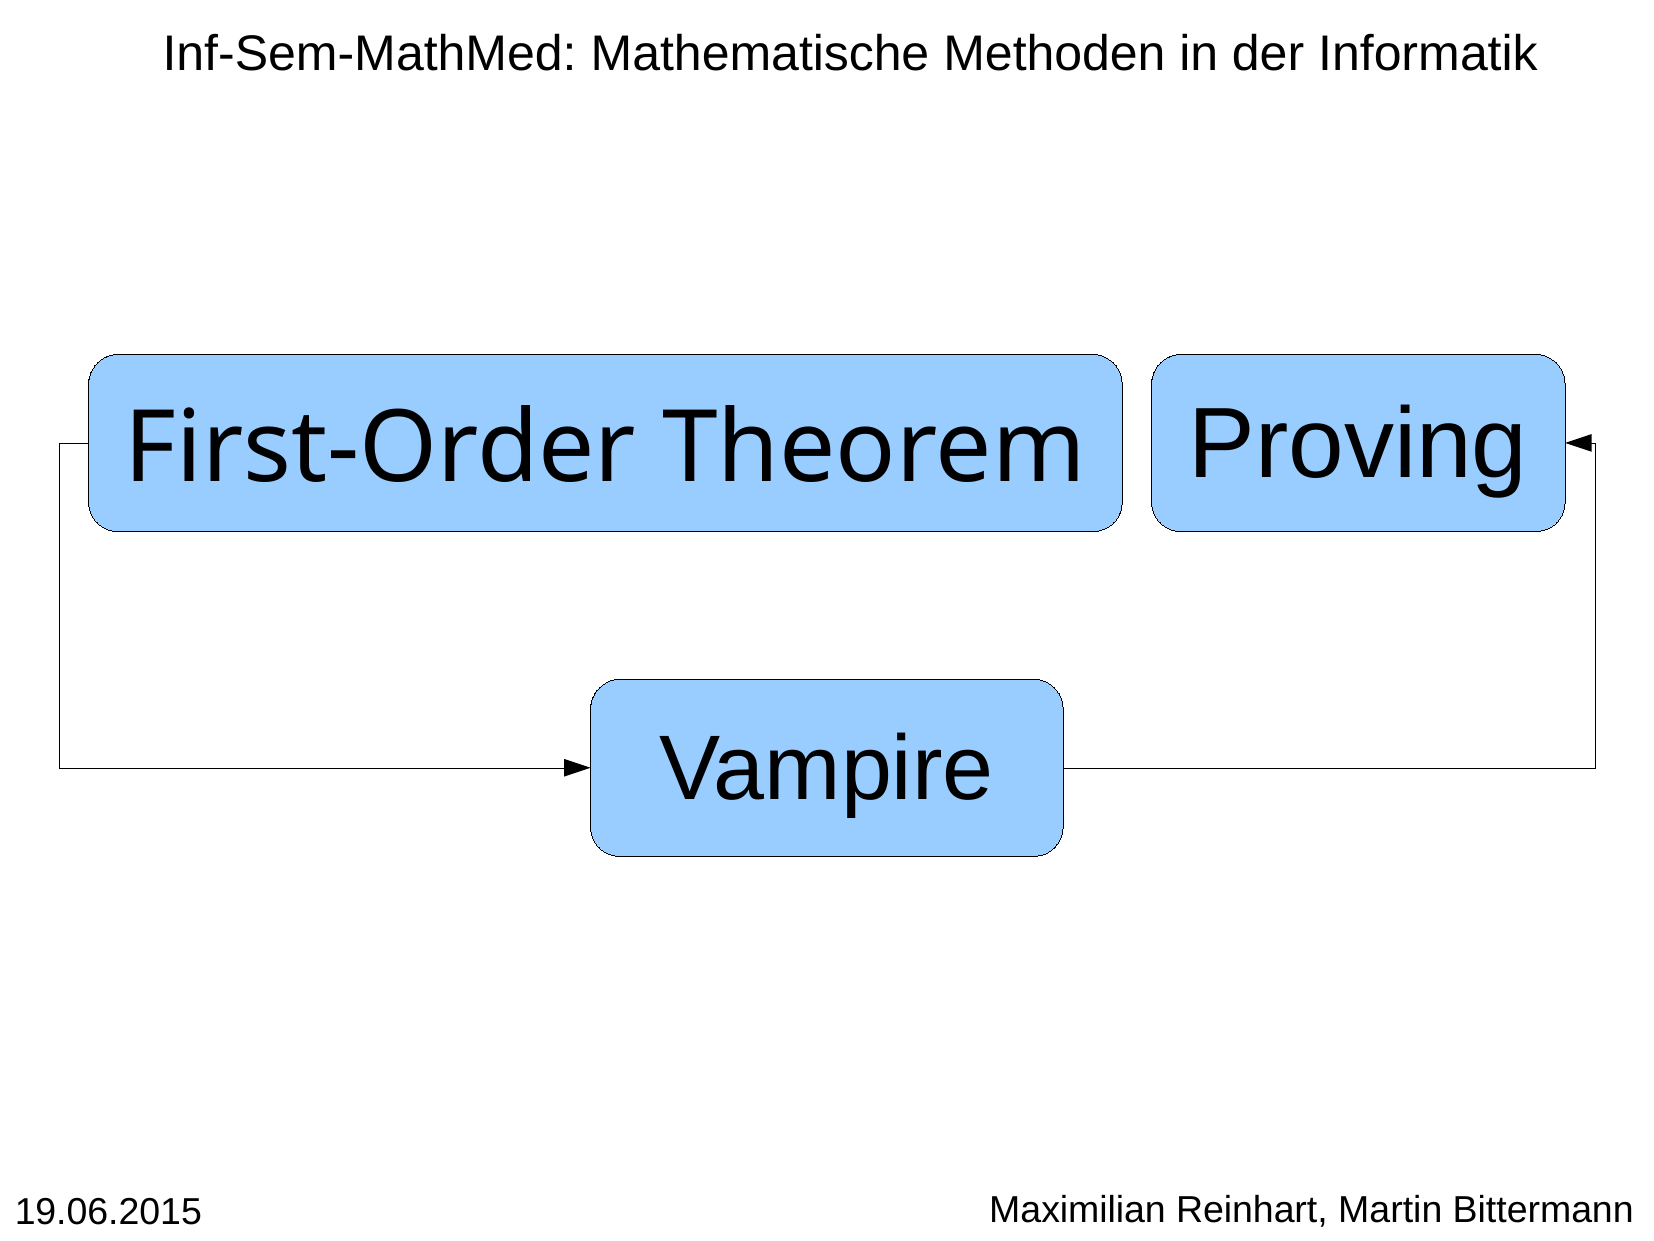

Inf-Sem-MathMed: Mathematische Methoden in der Informatik
First-Order Theorem
Proving
Vampire
Maximilian Reinhart, Martin Bittermann
19.06.2015